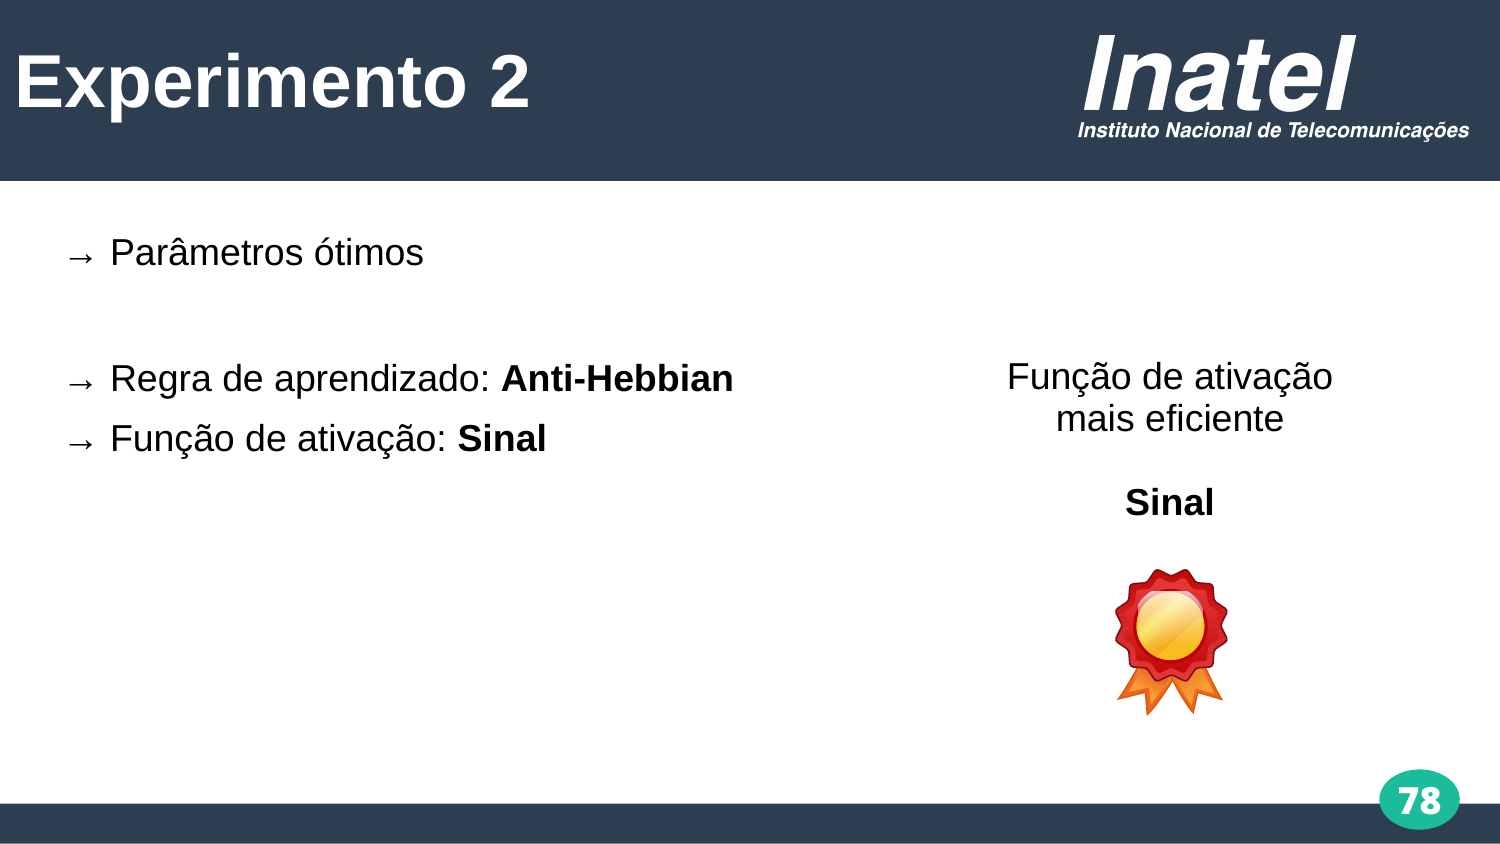

Experimento 2
→ Parâmetros ótimos
→ Regra de aprendizado: Anti-Hebbian
→ Função de ativação: Sinal
Função de ativação
mais eficiente
Sinal
78